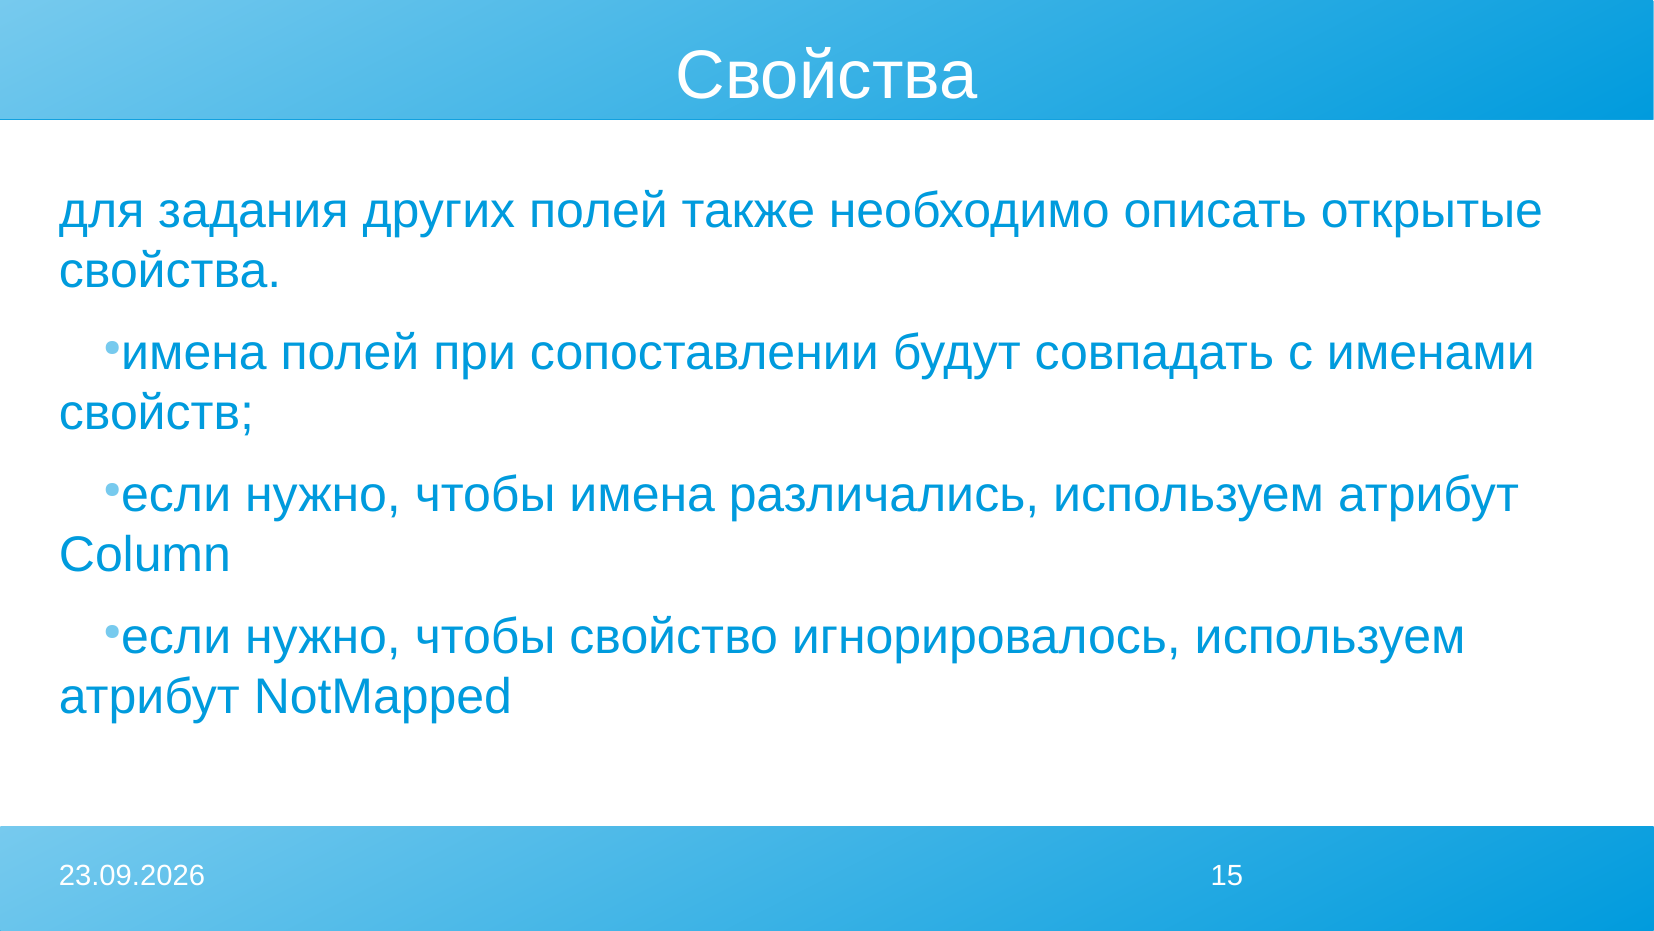

# Свойства
для задания других полей также необходимо описать открытые свойства.
имена полей при сопоставлении будут совпадать с именами свойств;
если нужно, чтобы имена различались, используем атрибут Column
если нужно, чтобы свойство игнорировалось, используем атрибут NotMapped